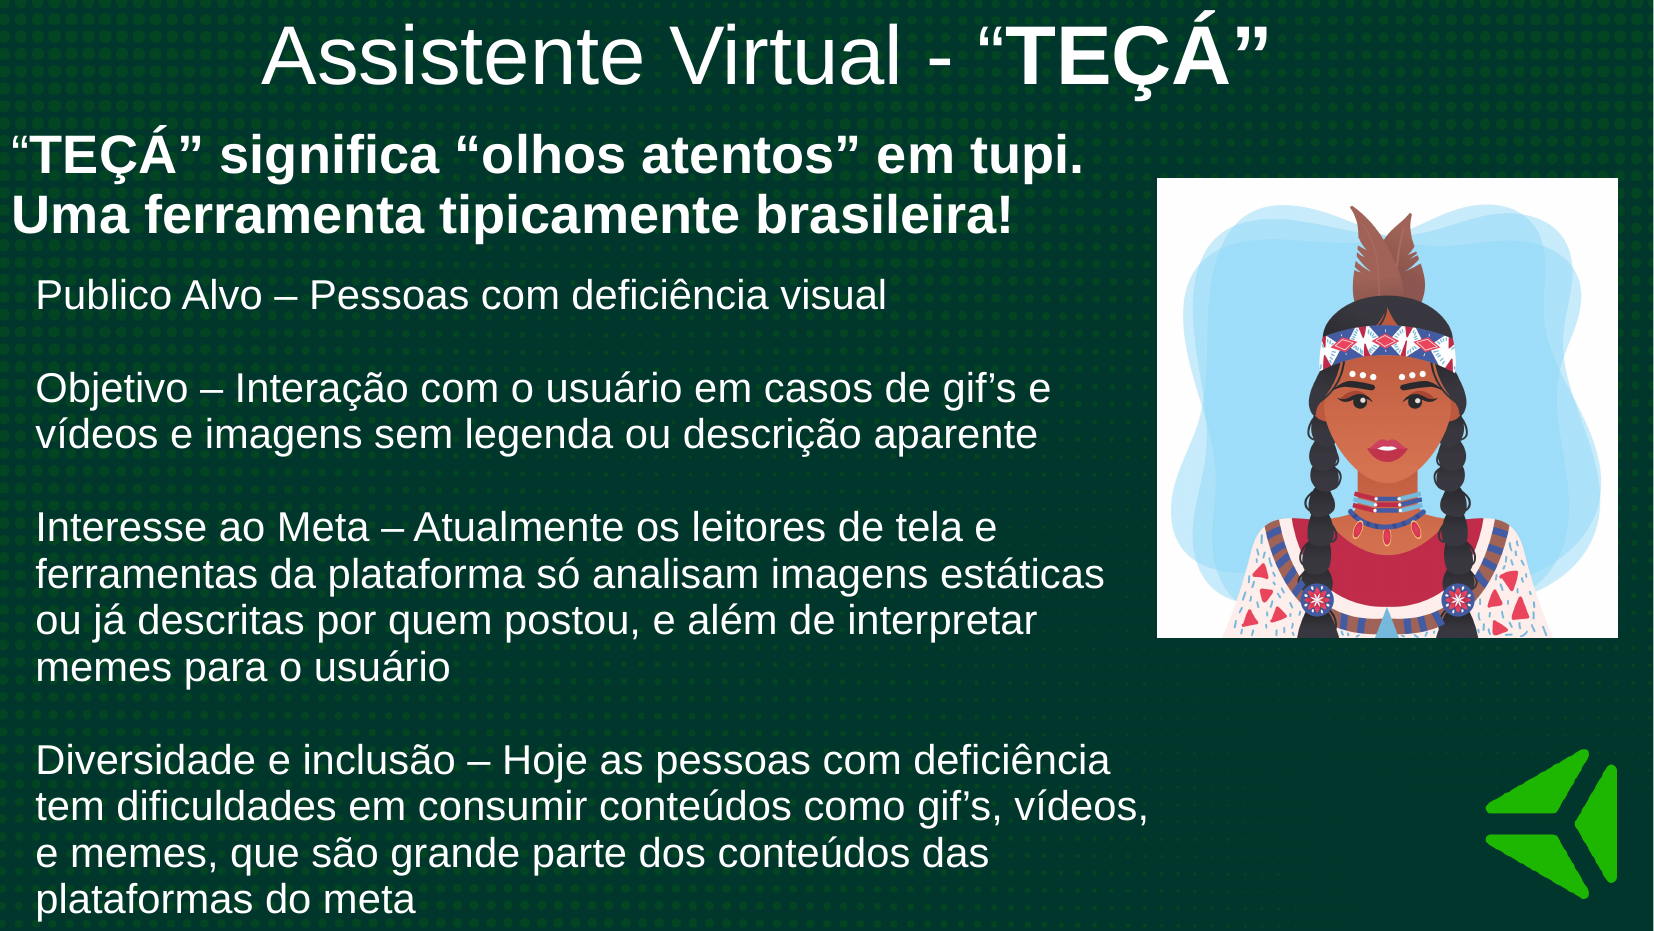

Assistente Virtual - “TEÇÁ”
“TEÇÁ” significa “olhos atentos” em tupi.
Uma ferramenta tipicamente brasileira!
Publico Alvo – Pessoas com deficiência visual
Objetivo – Interação com o usuário em casos de gif’s e vídeos e imagens sem legenda ou descrição aparente
Interesse ao Meta – Atualmente os leitores de tela e ferramentas da plataforma só analisam imagens estáticas ou já descritas por quem postou, e além de interpretar memes para o usuário
Diversidade e inclusão – Hoje as pessoas com deficiência tem dificuldades em consumir conteúdos como gif’s, vídeos, e memes, que são grande parte dos conteúdos das plataformas do meta